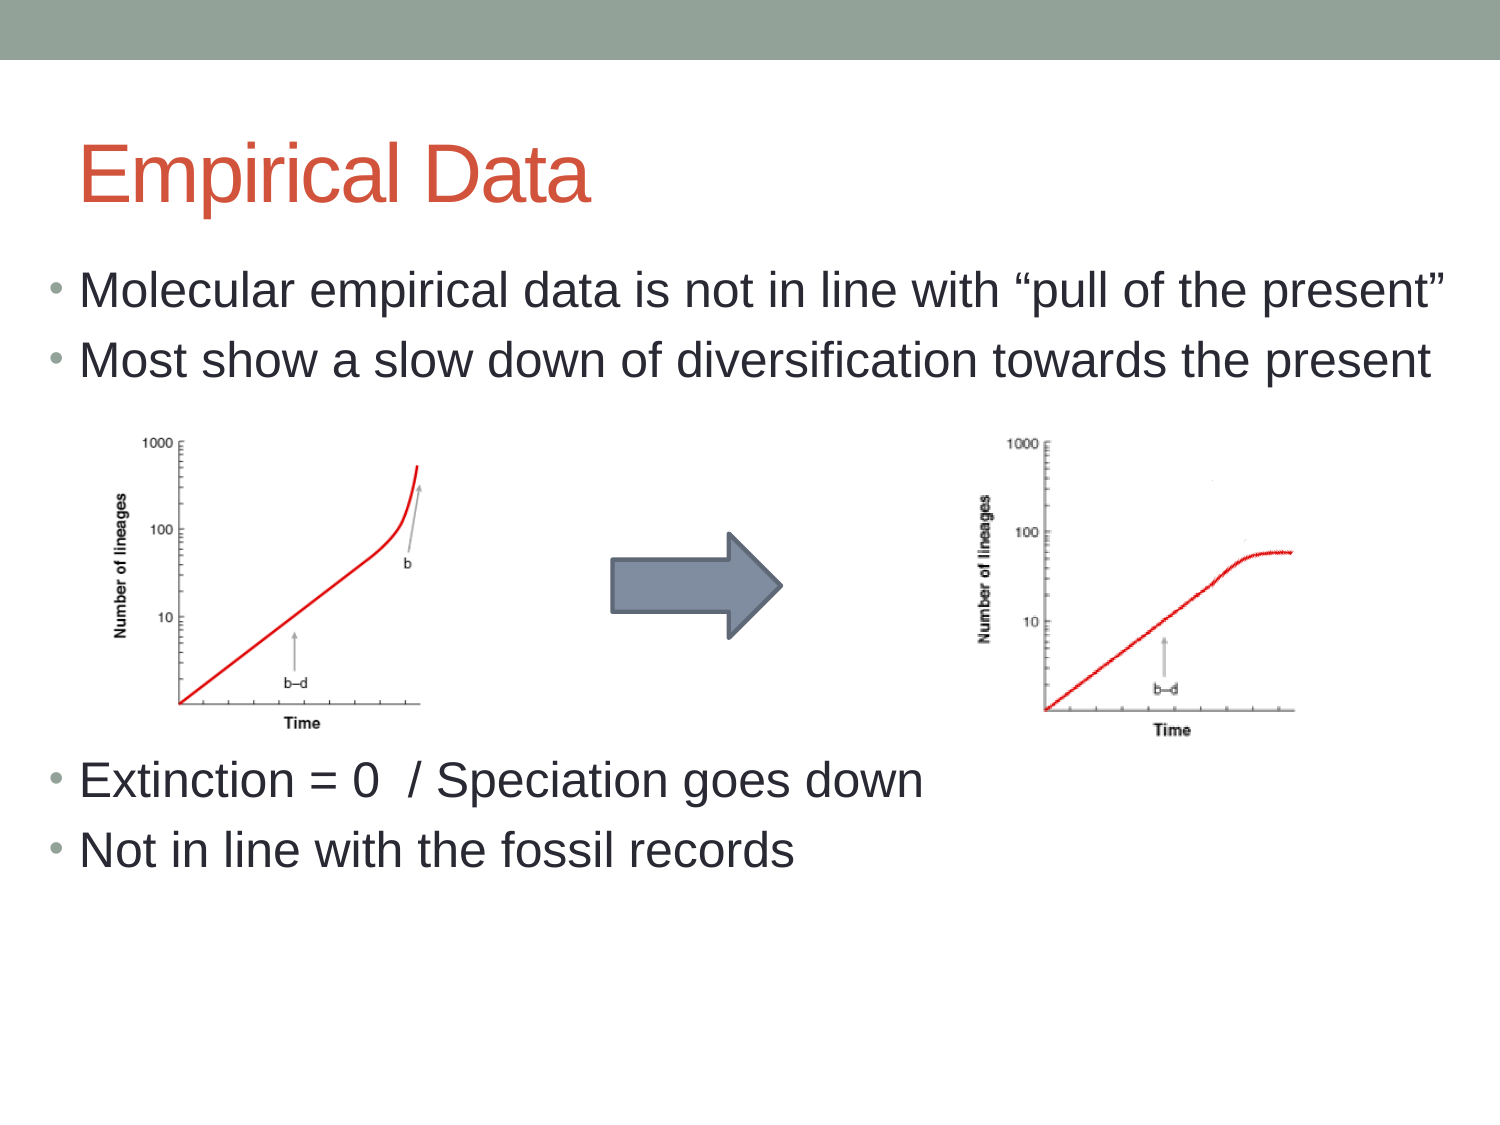

Empirical Data
# Molecular empirical data is not in line with “pull of the present”
Most show a slow down of diversification towards the present
Extinction = 0 / Speciation goes down
Not in line with the fossil records